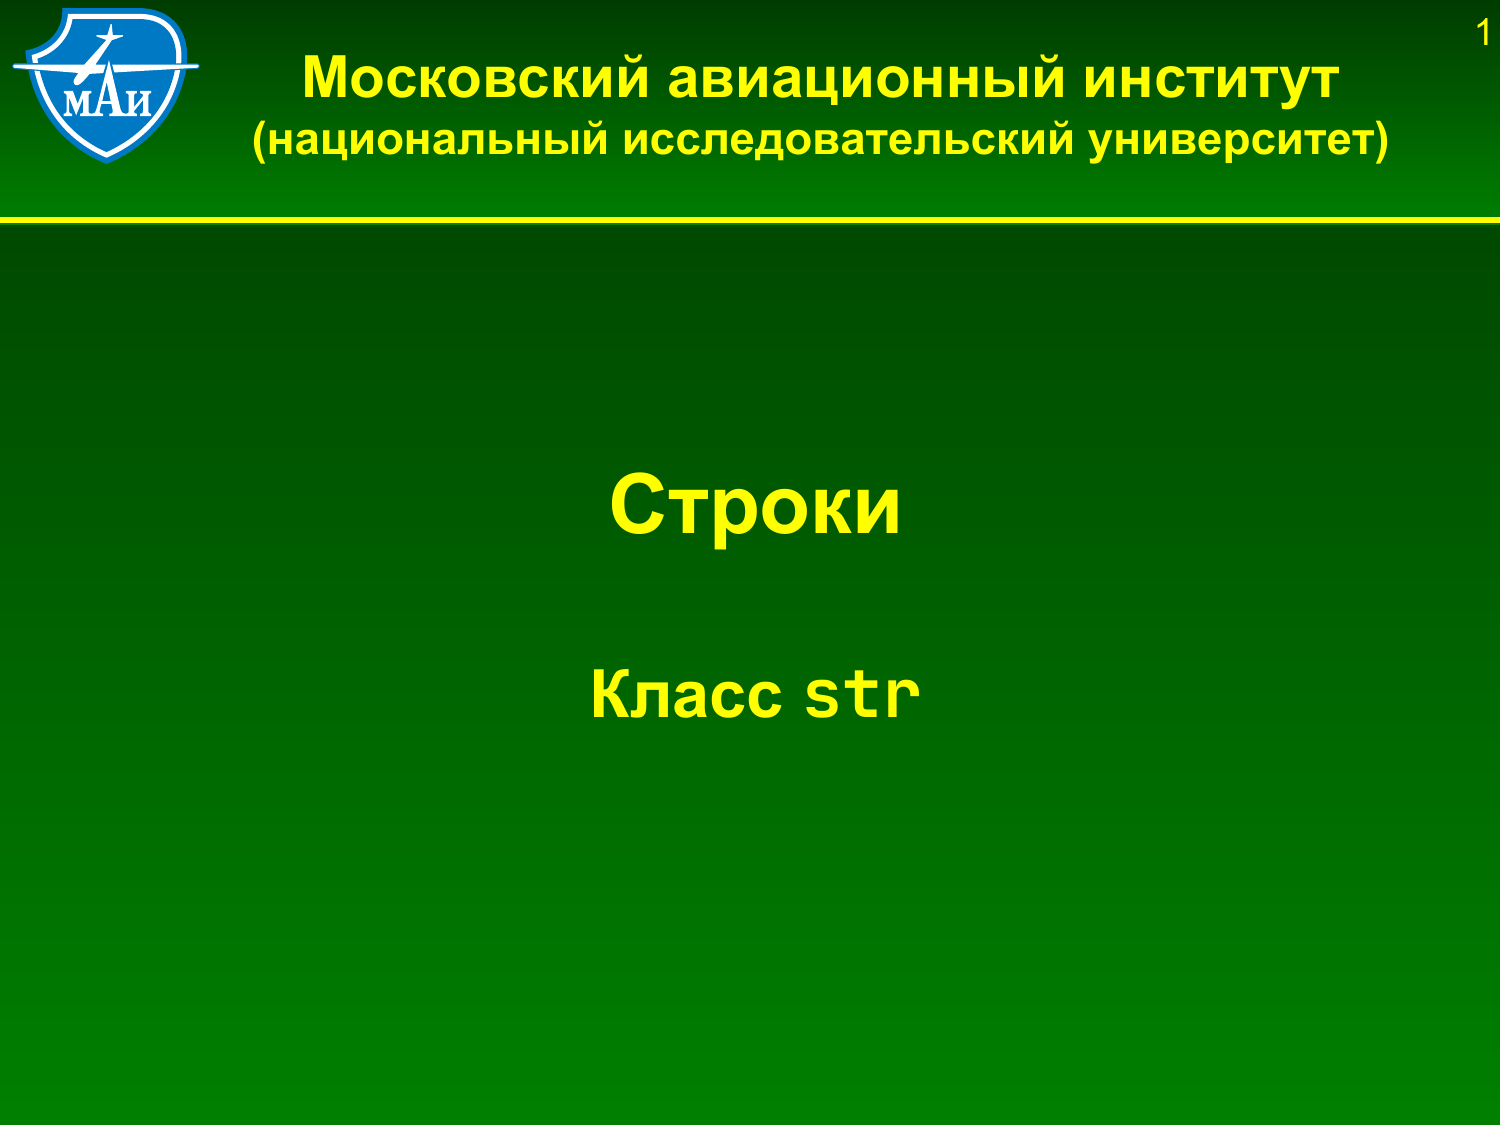

Московский авиационный институт
(национальный исследовательский университет)
Строки
Класс str